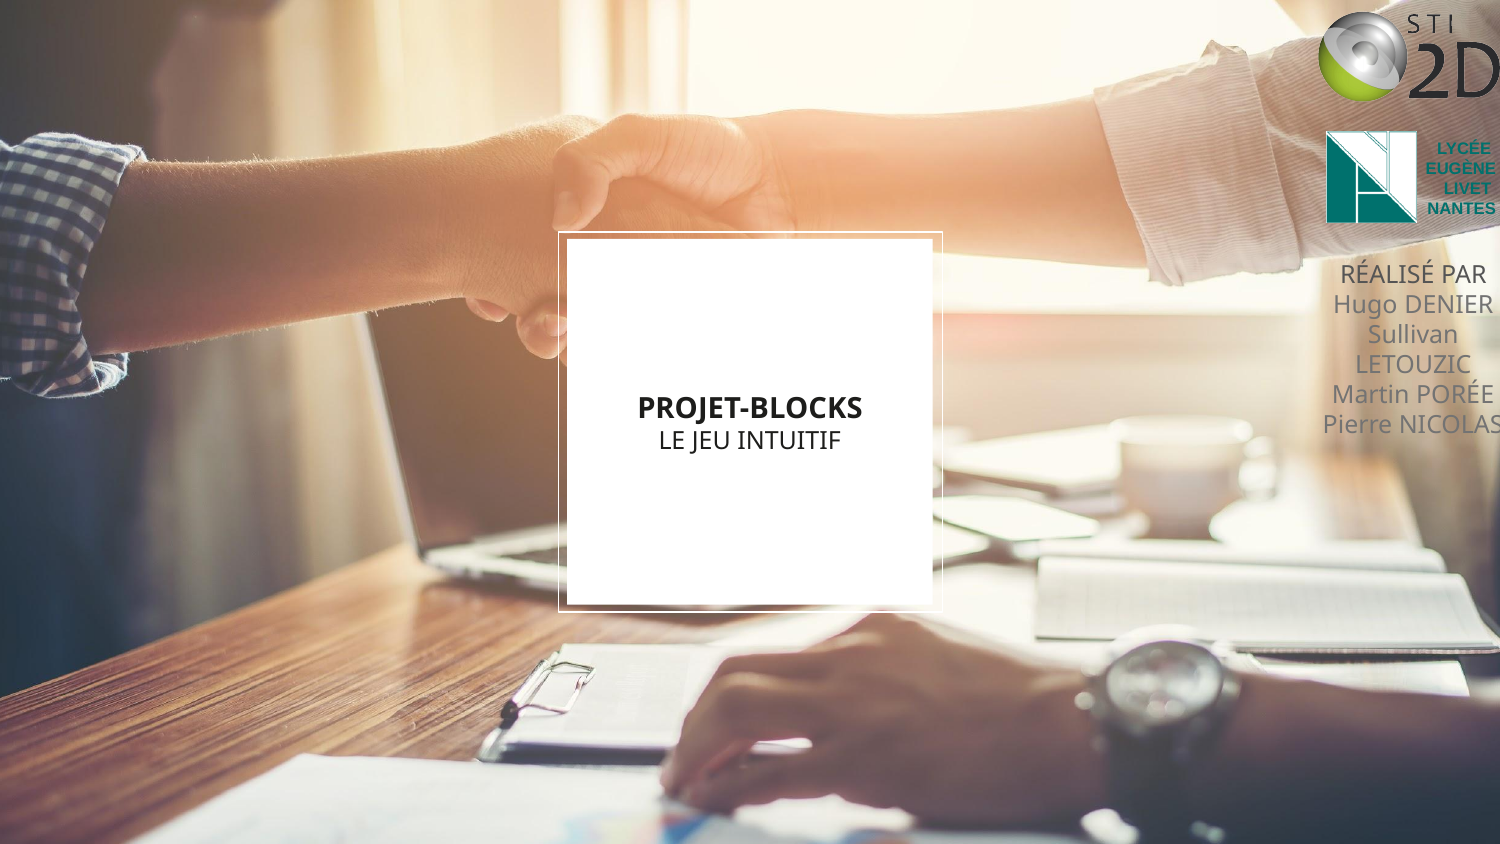

LYCÉE
EUGÈNE
LIVET
NANTES
PROJET-BLOCKS
LE JEU INTUITIF
RÉALISÉ PAR
Hugo DENIER
Sullivan LETOUZIC
Martin PORÉE
Pierre NICOLAS